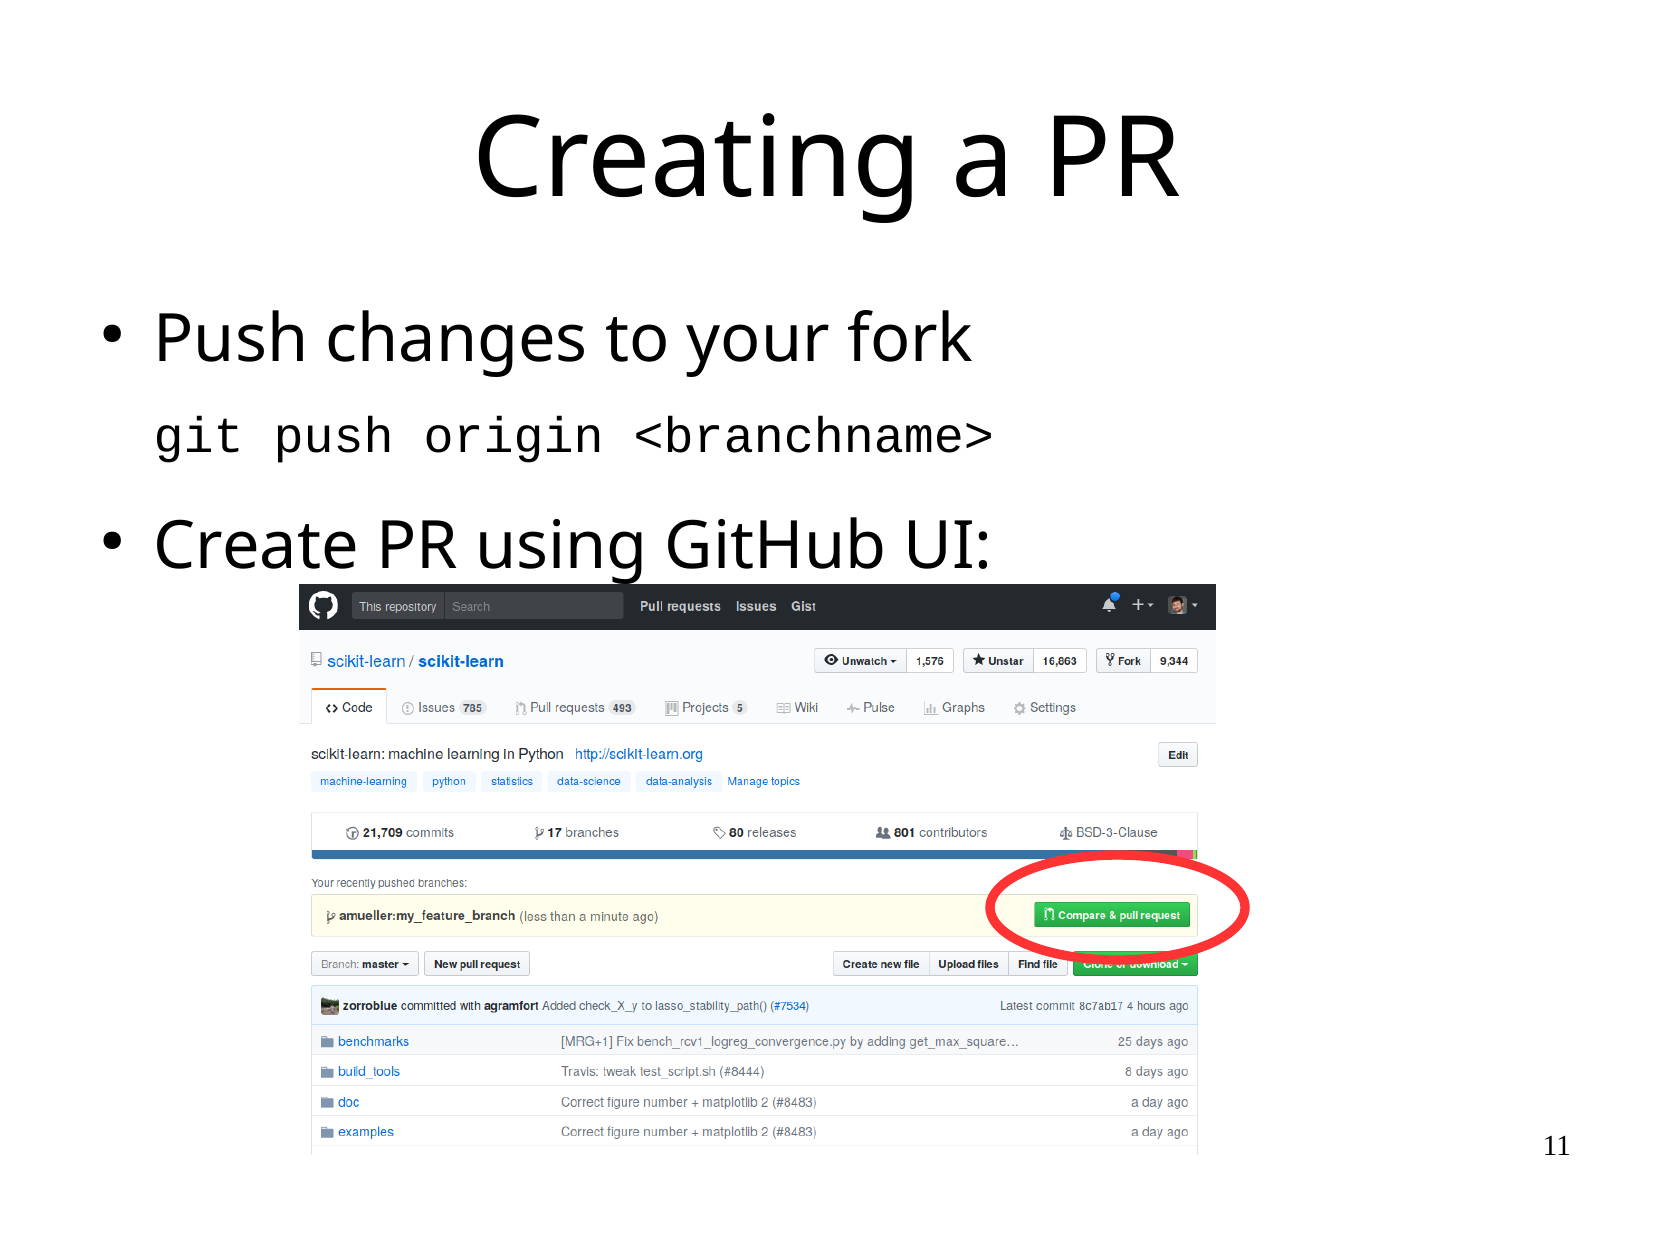

# Creating a PR
Push changes to your fork
git push origin <branchname>
Create PR using GitHub UI:
11